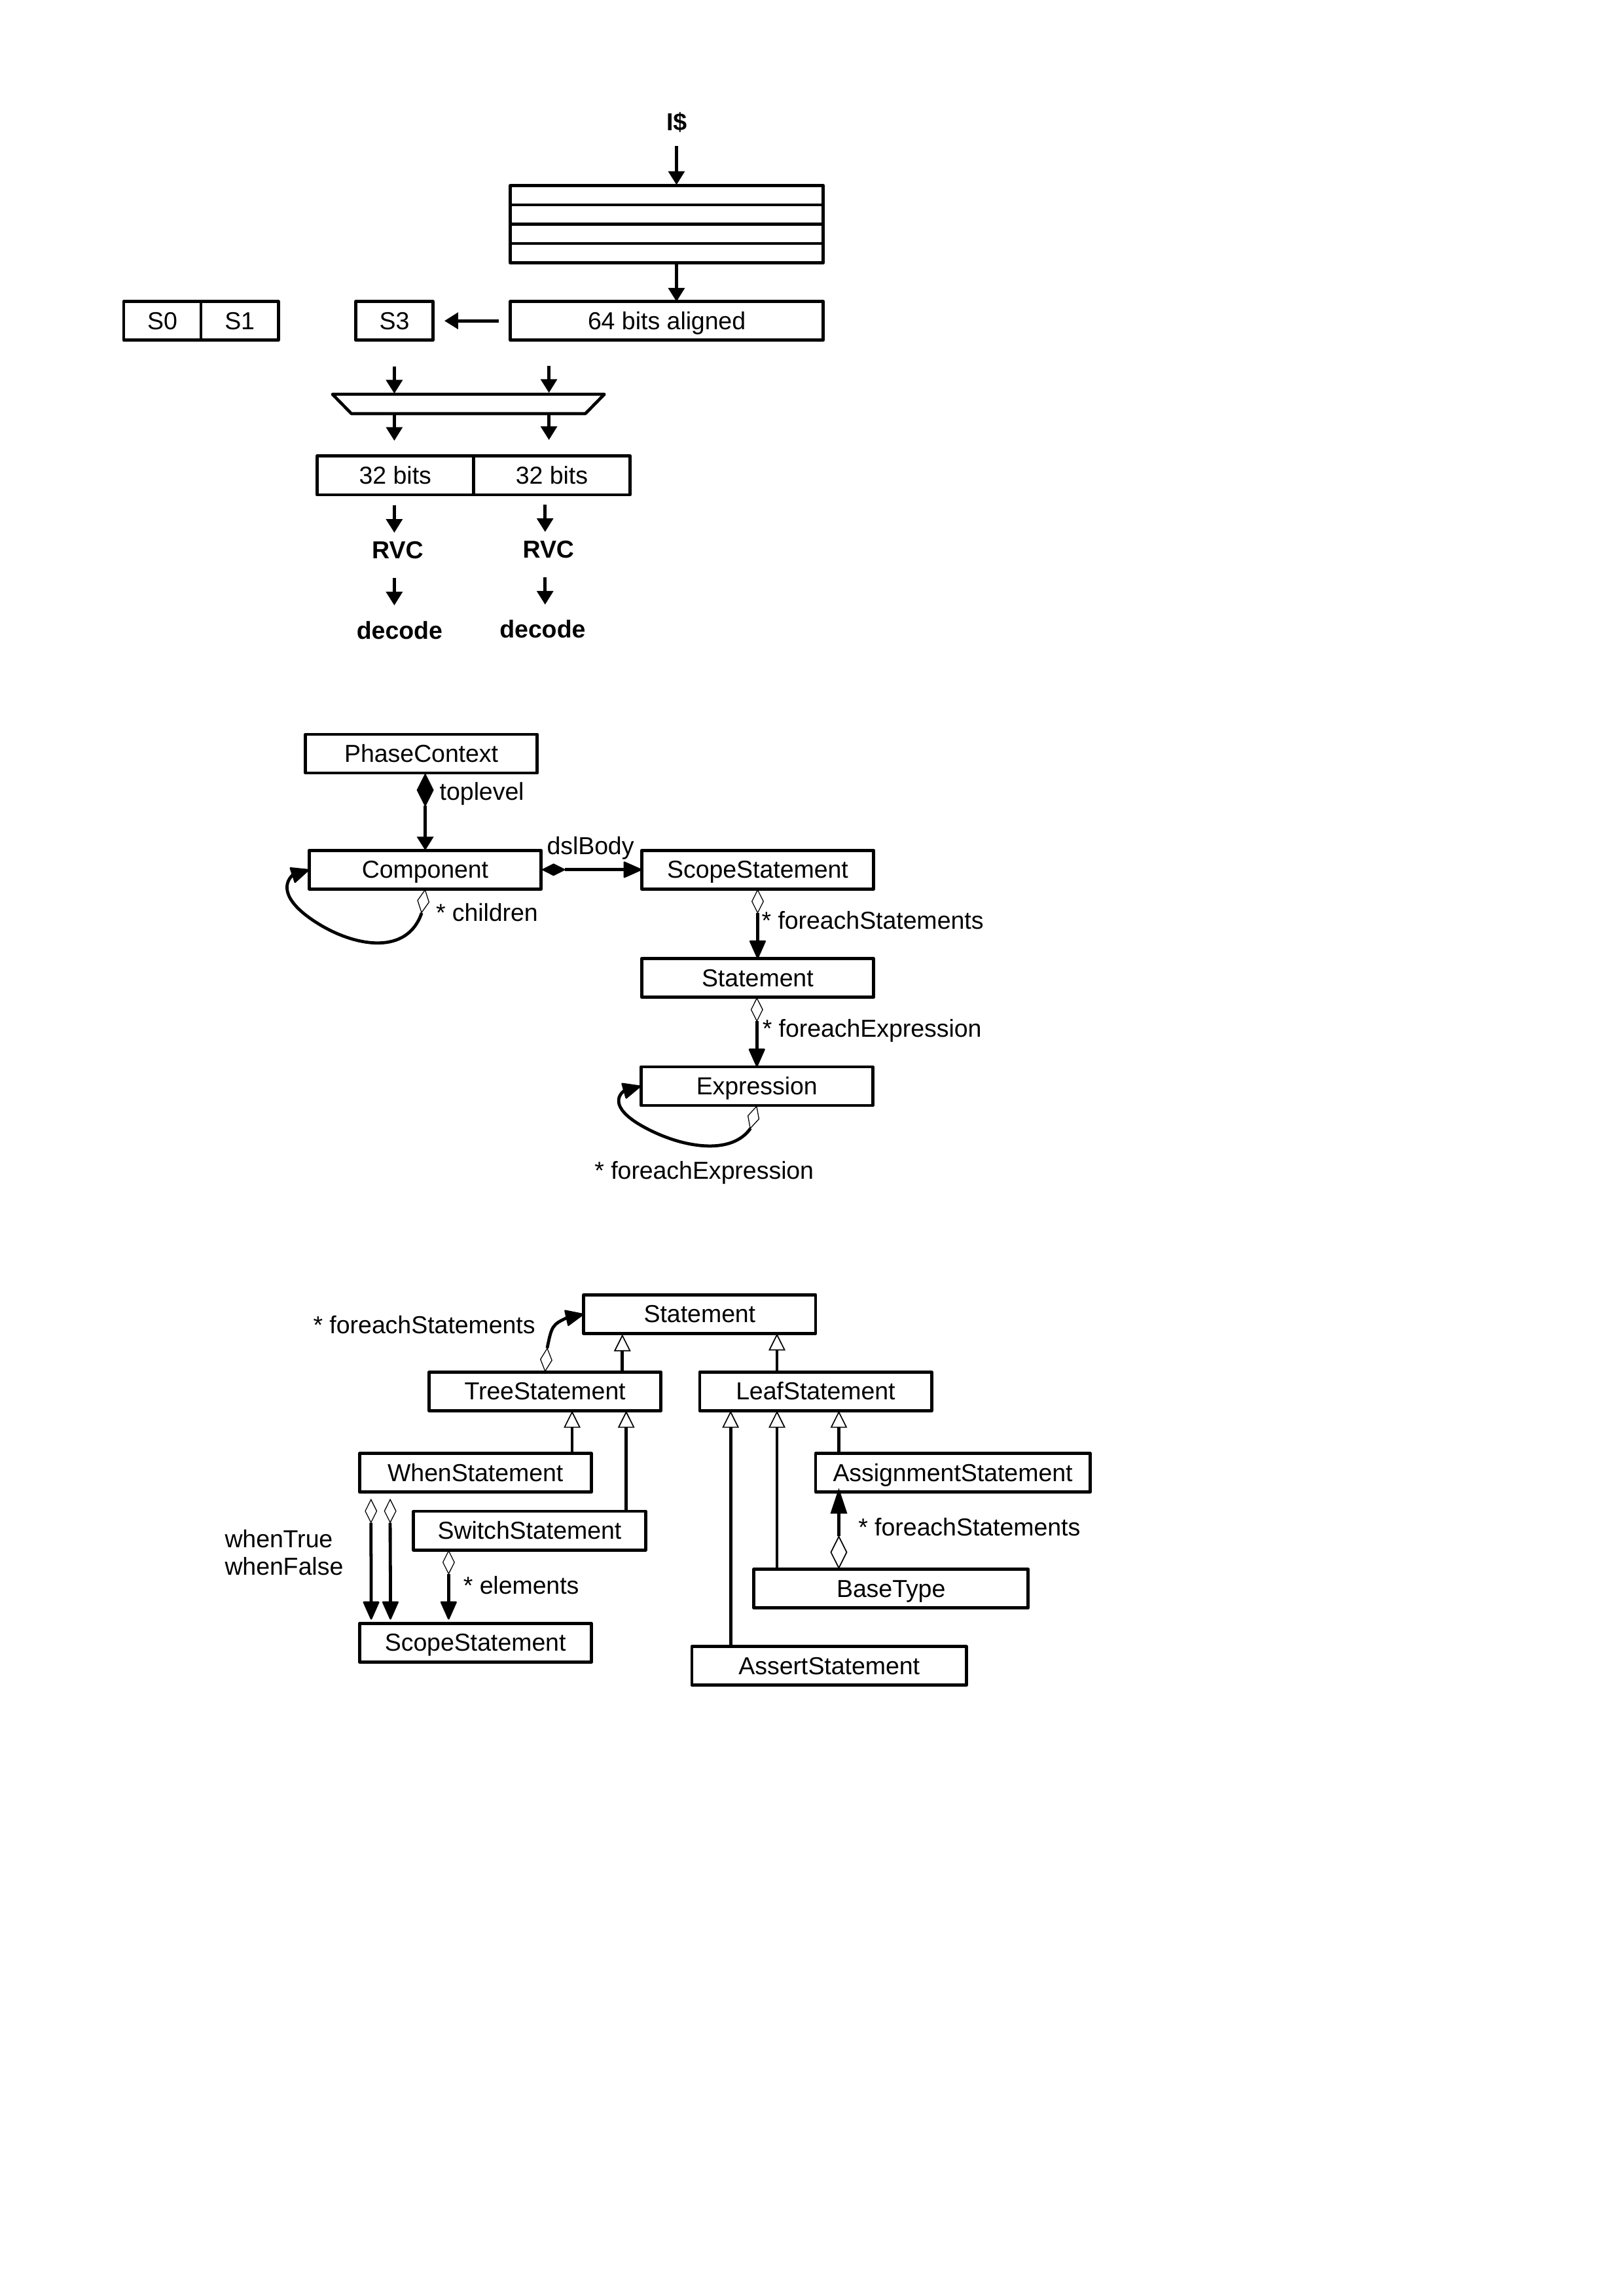

I$
S0
S1
S3
64 bits aligned
32 bits
32 bits
RVC
RVC
decode
decode
PhaseContext
toplevel
dslBody
Component
ScopeStatement
* children
* foreachStatements
Statement
* foreachExpression
Expression
* foreachExpression
Statement
* foreachStatements
TreeStatement
LeafStatement
WhenStatement
AssignmentStatement
* foreachStatements
SwitchStatement
whenTrue
whenFalse
* elements
BaseType
ScopeStatement
AssertStatement